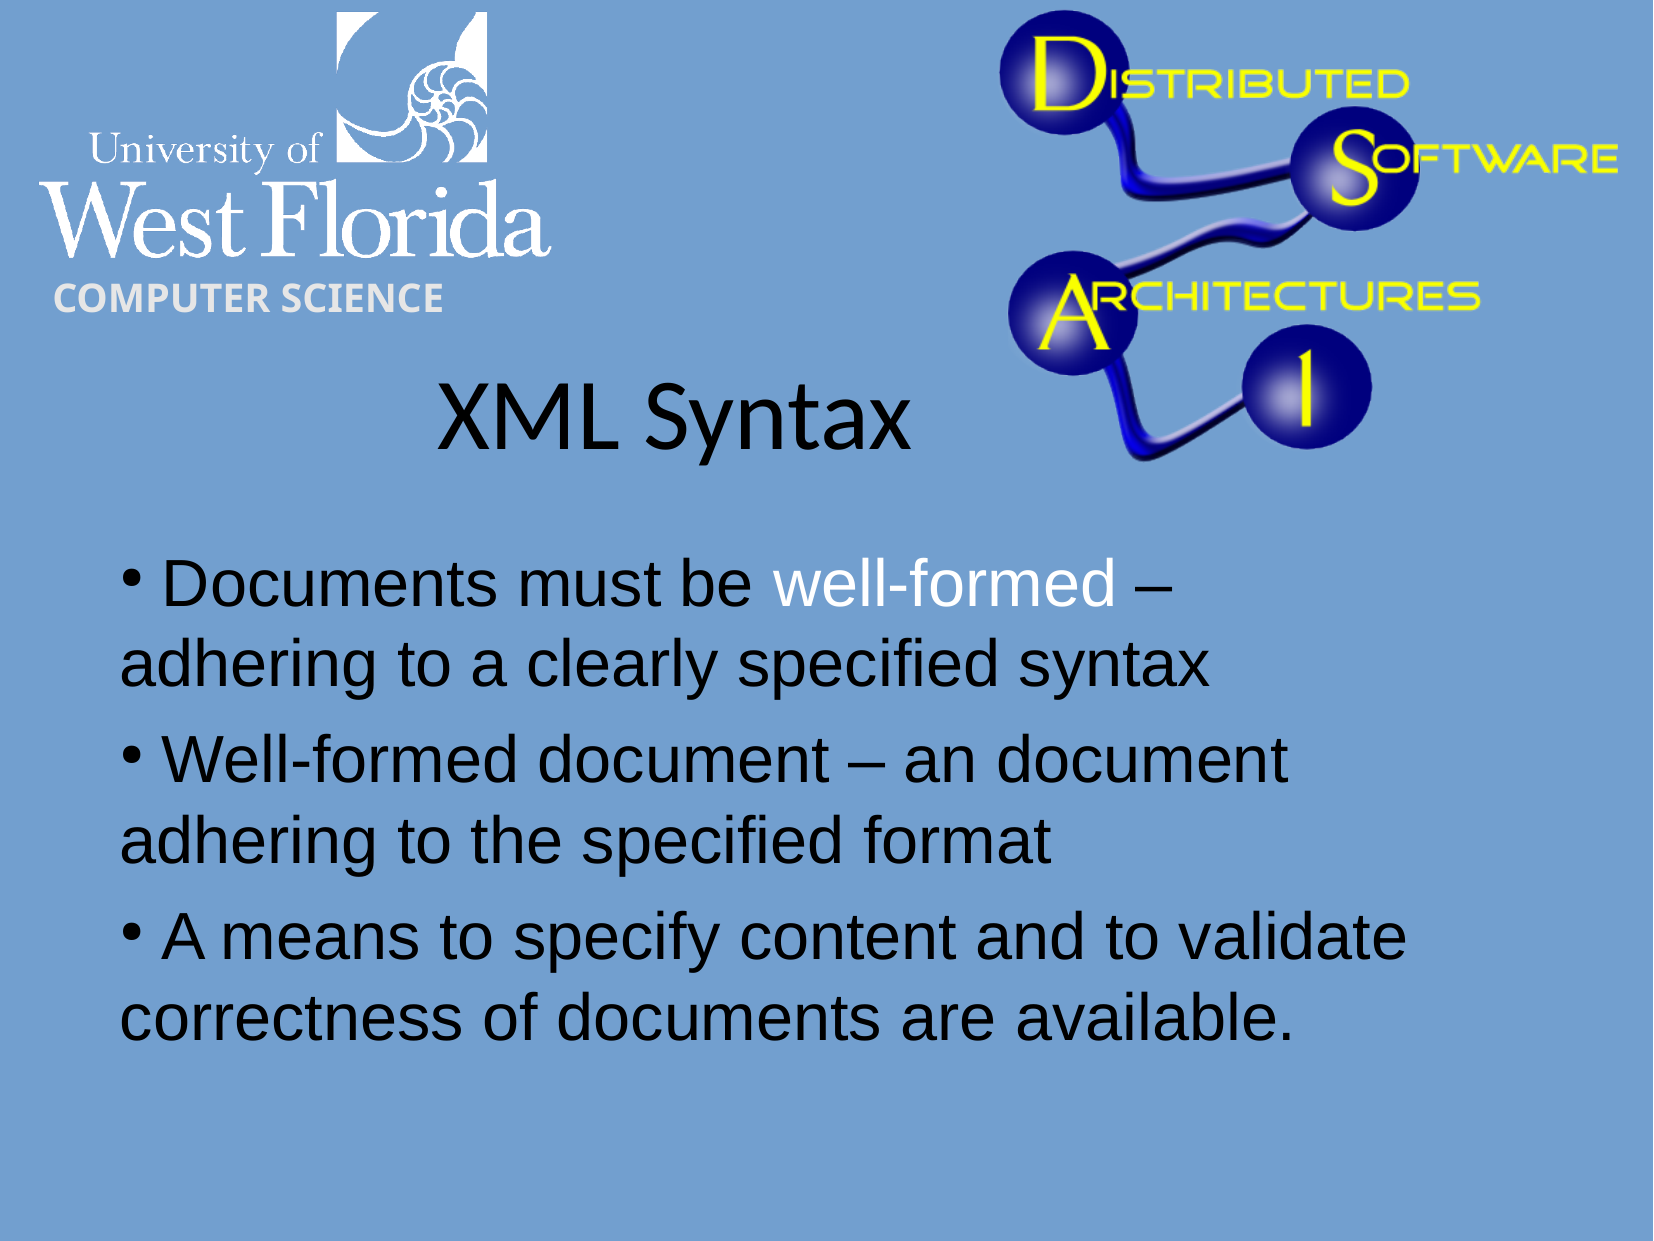

COMPUTER SCIENCE
# XML Syntax
 Documents must be well-formed – adhering to a clearly specified syntax
 Well-formed document – an document adhering to the specified format
 A means to specify content and to validate correctness of documents are available.